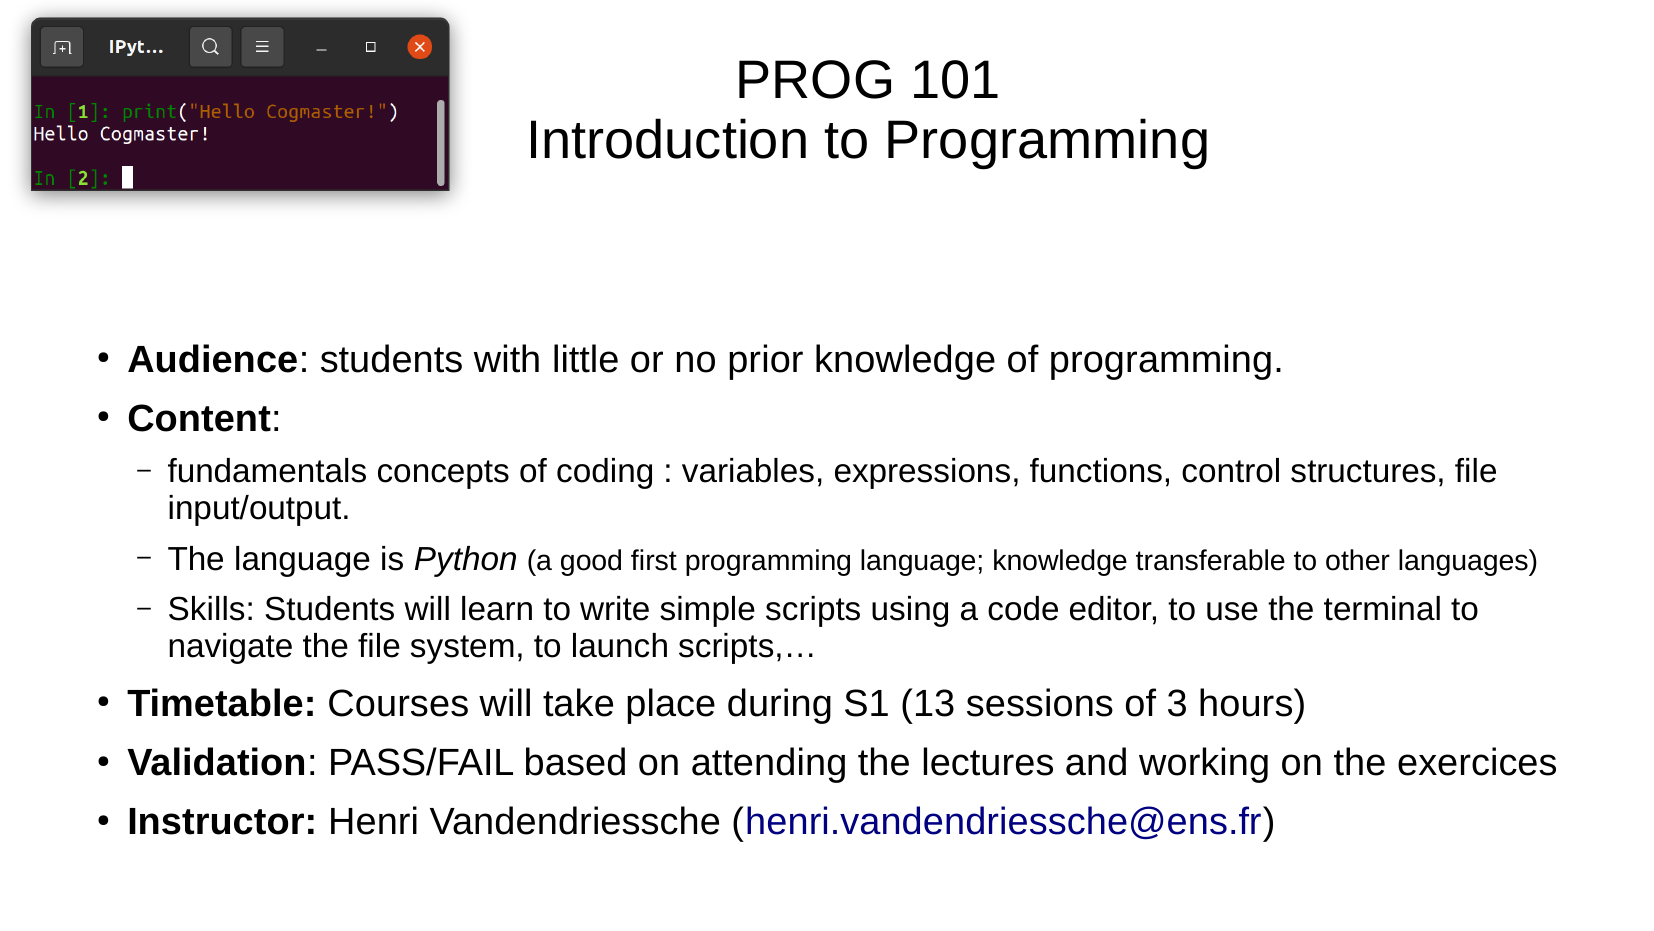

# PROG 101 Introduction to Programming
Audience: students with little or no prior knowledge of programming.
Content:
fundamentals concepts of coding : variables, expressions, functions, control structures, file input/output.
The language is Python (a good first programming language; knowledge transferable to other languages)
Skills: Students will learn to write simple scripts using a code editor, to use the terminal to navigate the file system, to launch scripts,…
Timetable: Courses will take place during S1 (13 sessions of 3 hours)
Validation: PASS/FAIL based on attending the lectures and working on the exercices
Instructor: Henri Vandendriessche (henri.vandendriessche@ens.fr)